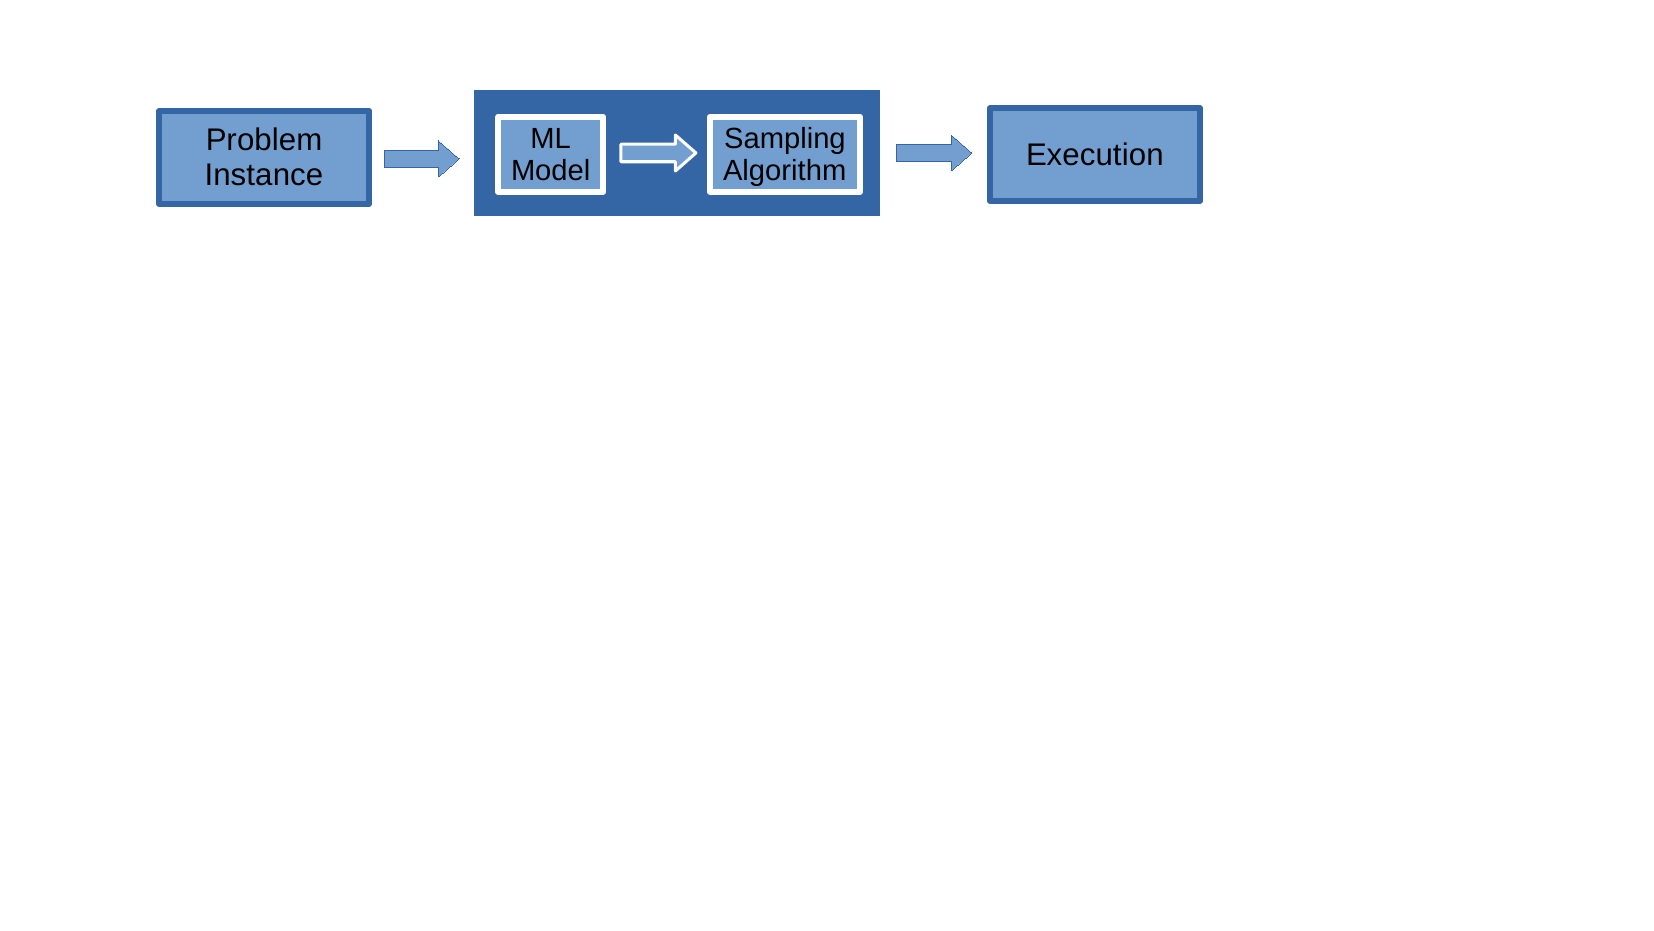

Execution
Problem
Instance
ML
Model
Sampling
Algorithm